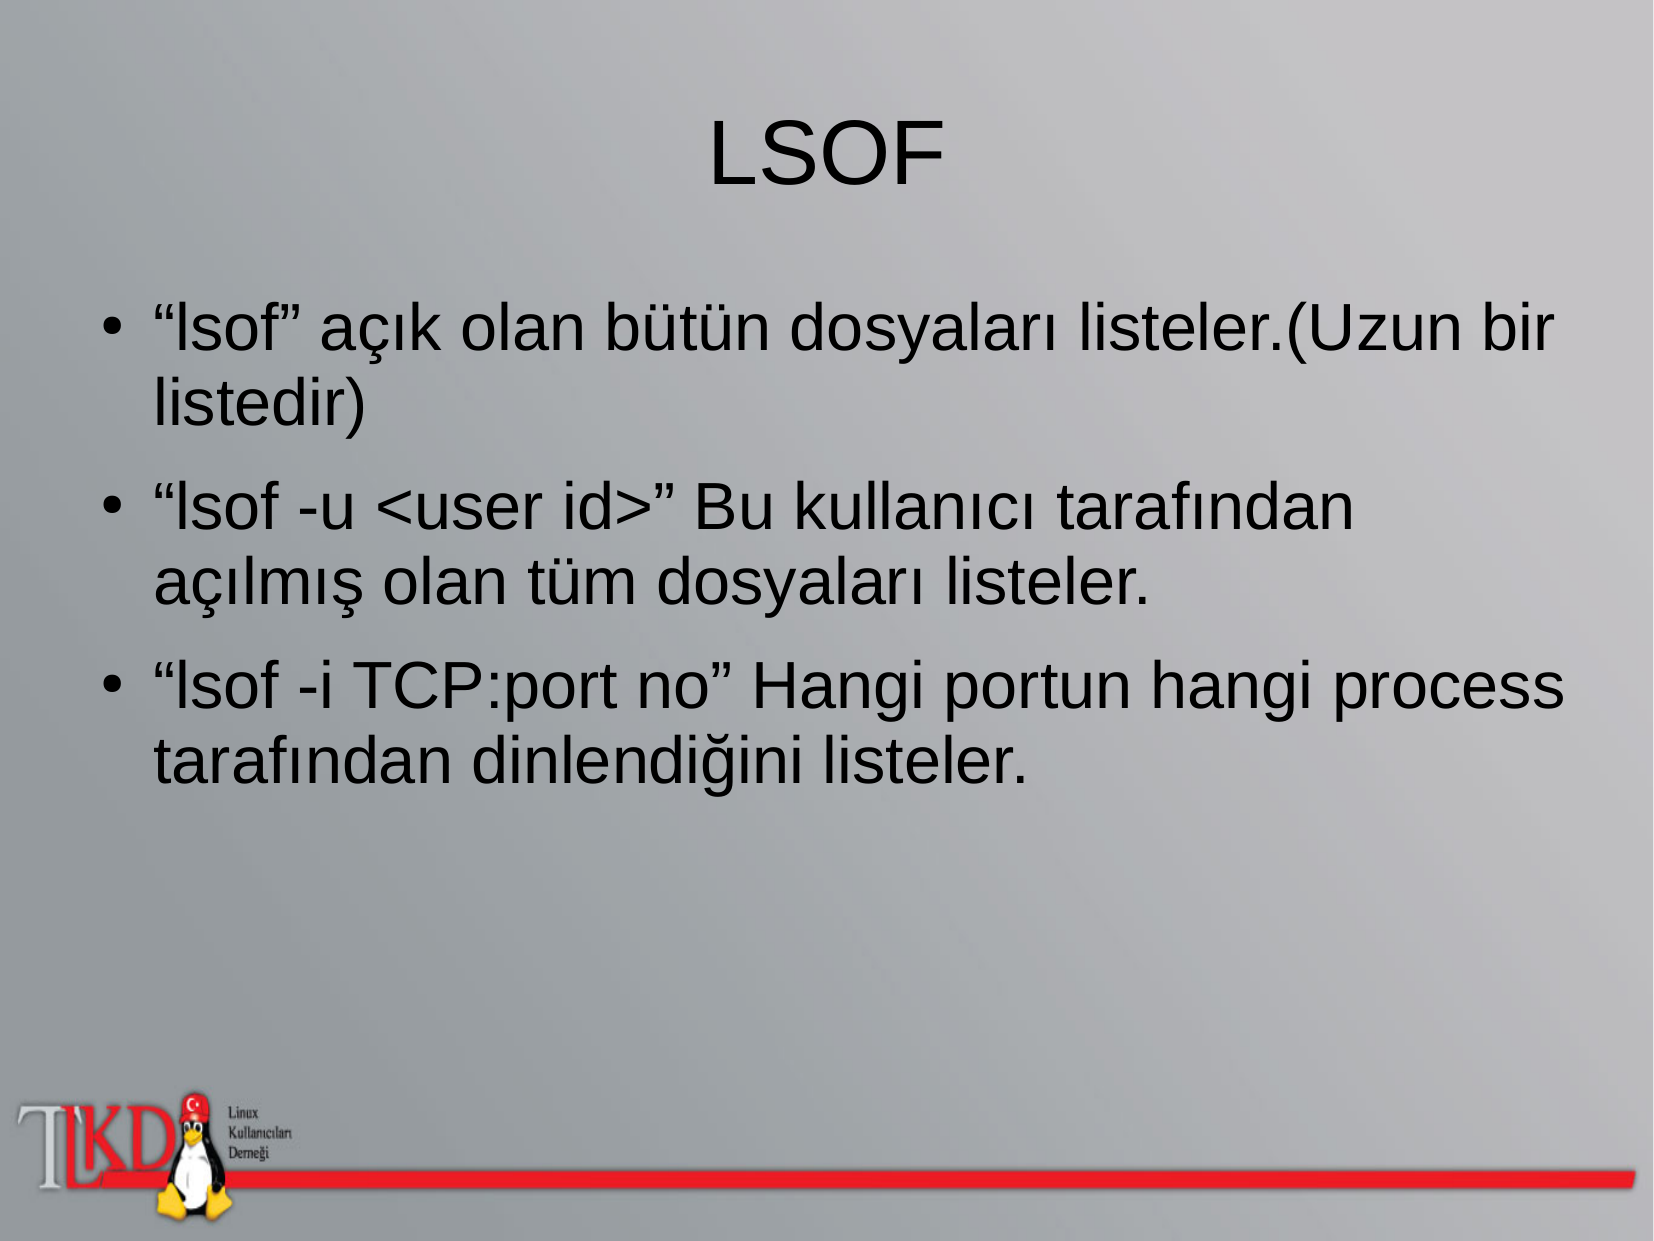

# LSOF
“lsof” açık olan bütün dosyaları listeler.(Uzun bir listedir)
“lsof -u <user id>” Bu kullanıcı tarafından açılmış olan tüm dosyaları listeler.
“lsof -i TCP:port no” Hangi portun hangi process tarafından dinlendiğini listeler.